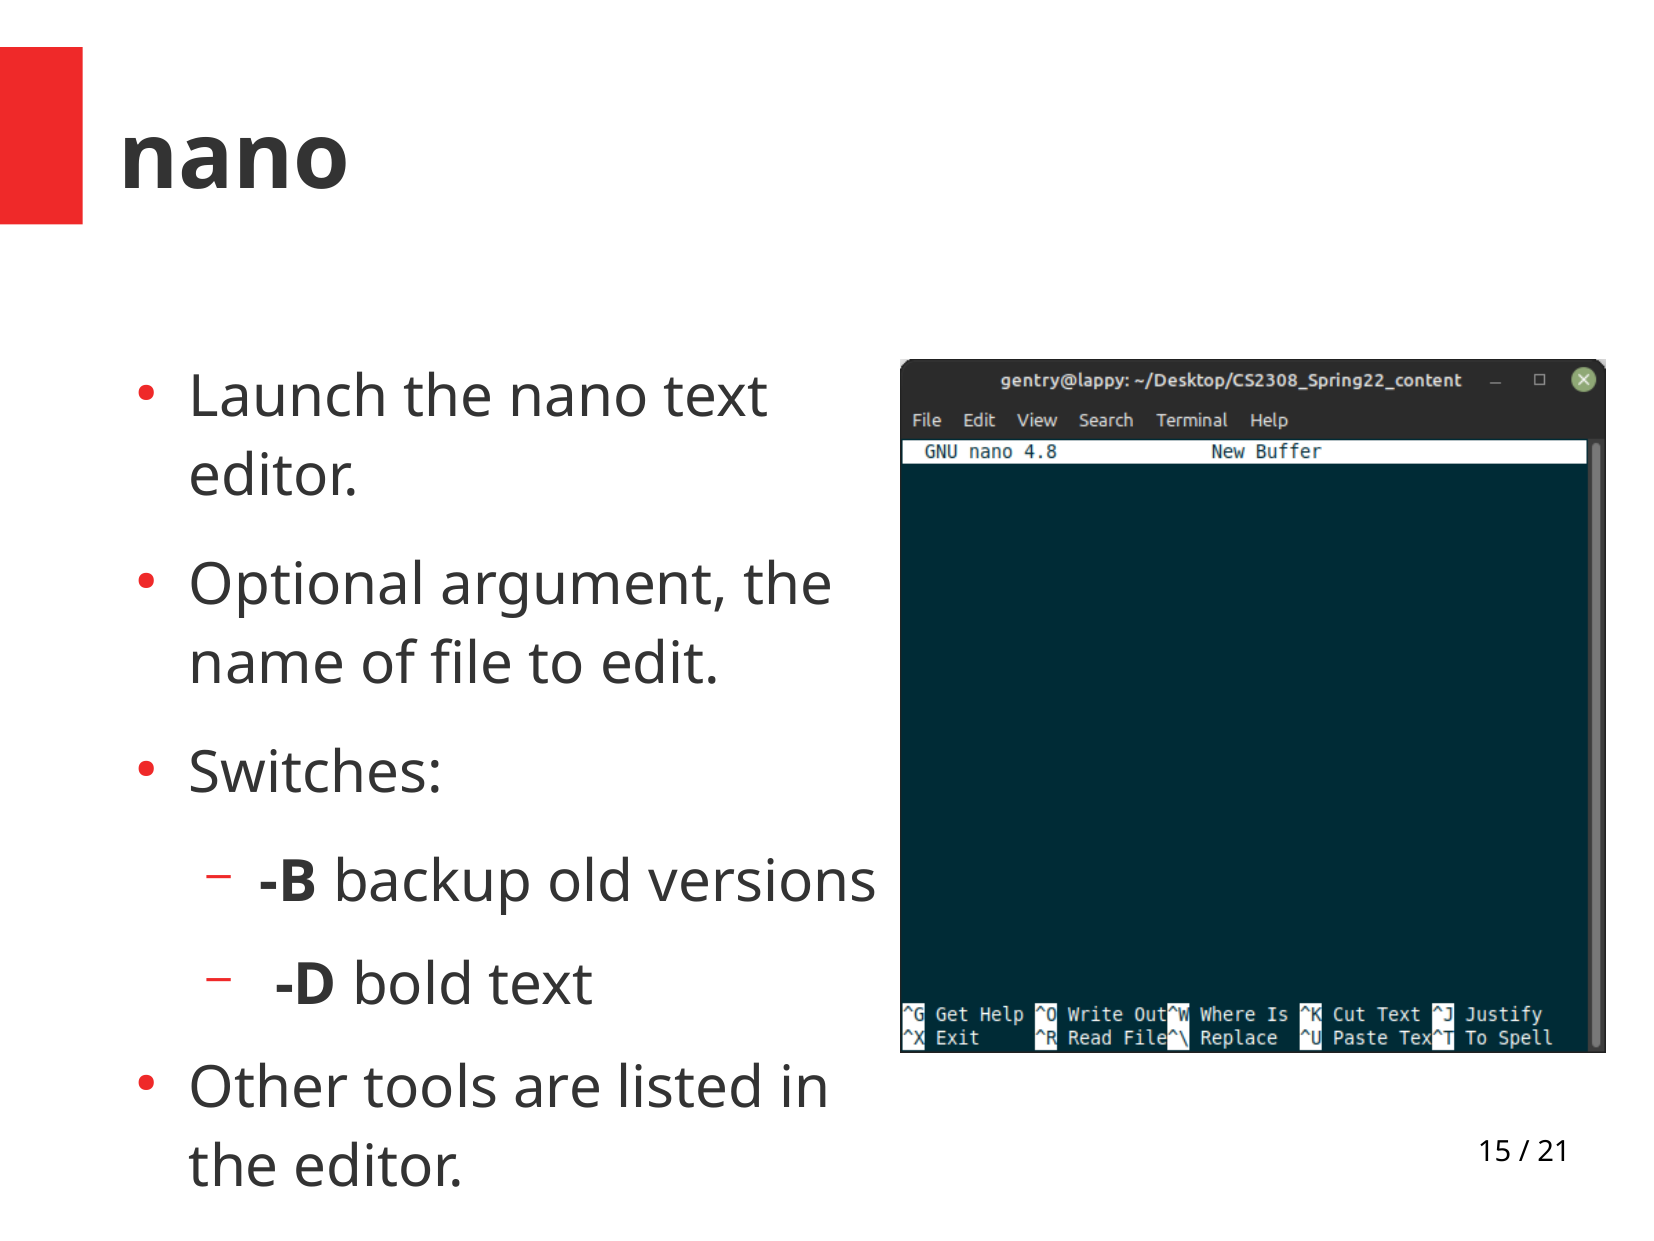

# nano
Launch the nano text editor.
Optional argument, the name of file to edit.
Switches:
-B backup old versions
 -D bold text
Other tools are listed in the editor.
15